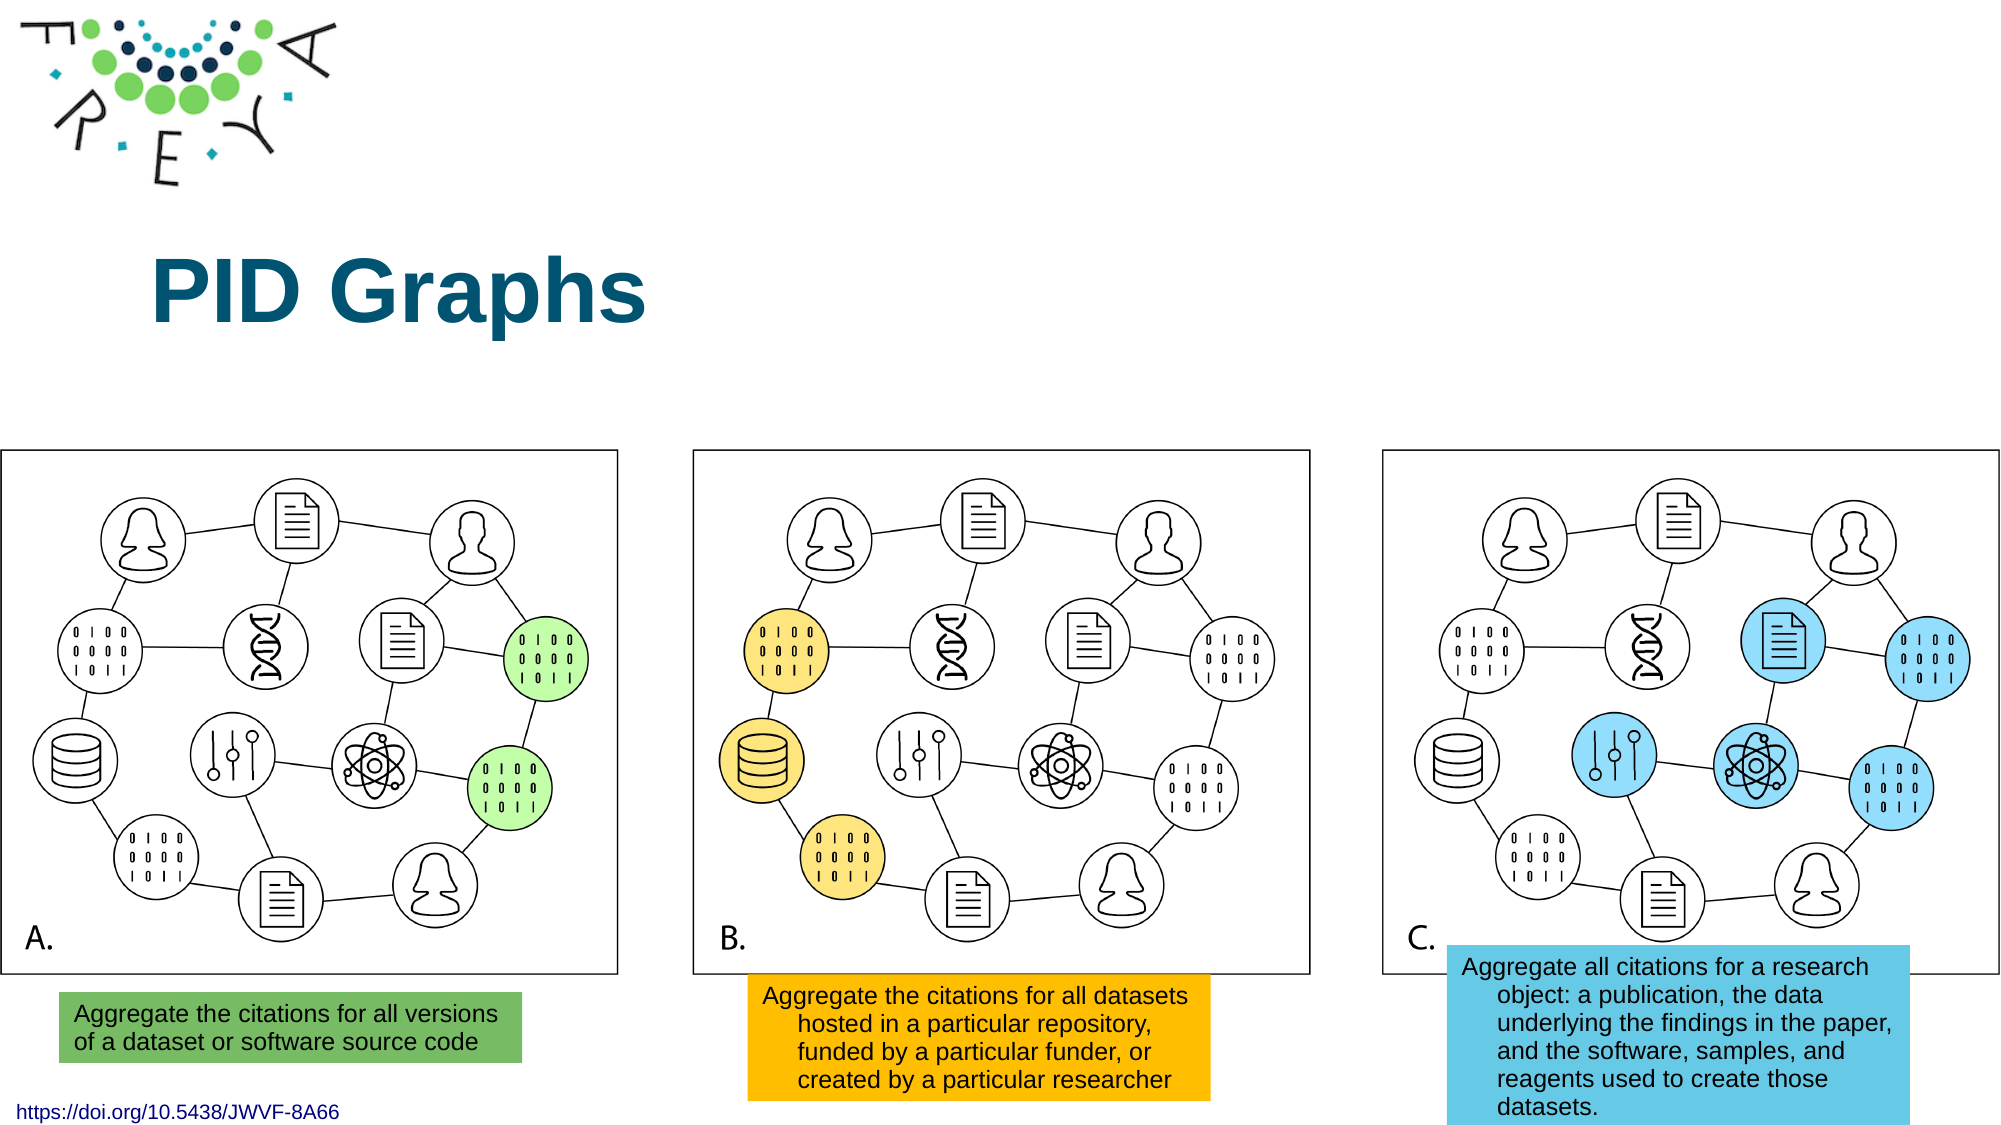

# PID Graphs
Aggregate all citations for a research object: a publication, the data underlying the findings in the paper, and the software, samples, and reagents used to create those datasets.
Aggregate the citations for all datasets hosted in a particular repository, funded by a particular funder, or created by a particular researcher
Aggregate the citations for all versions
of a dataset or software source code
https://doi.org/10.5438/JWVF-8A66